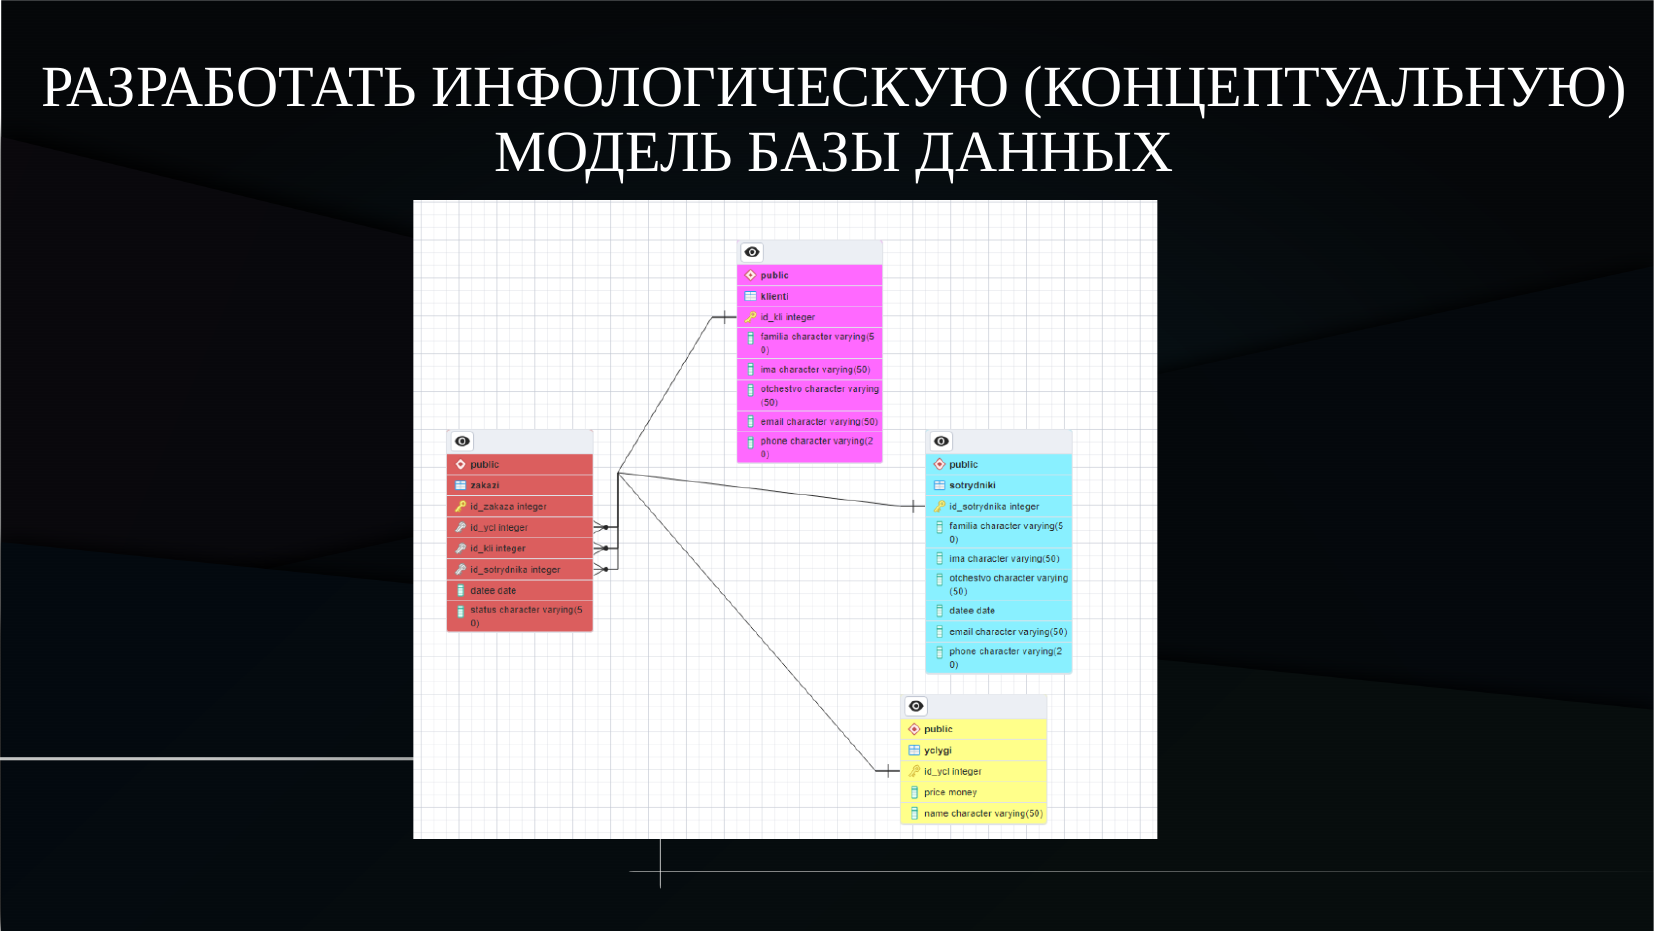

# Разработать инфологическую (концептуальную) модель базы данных